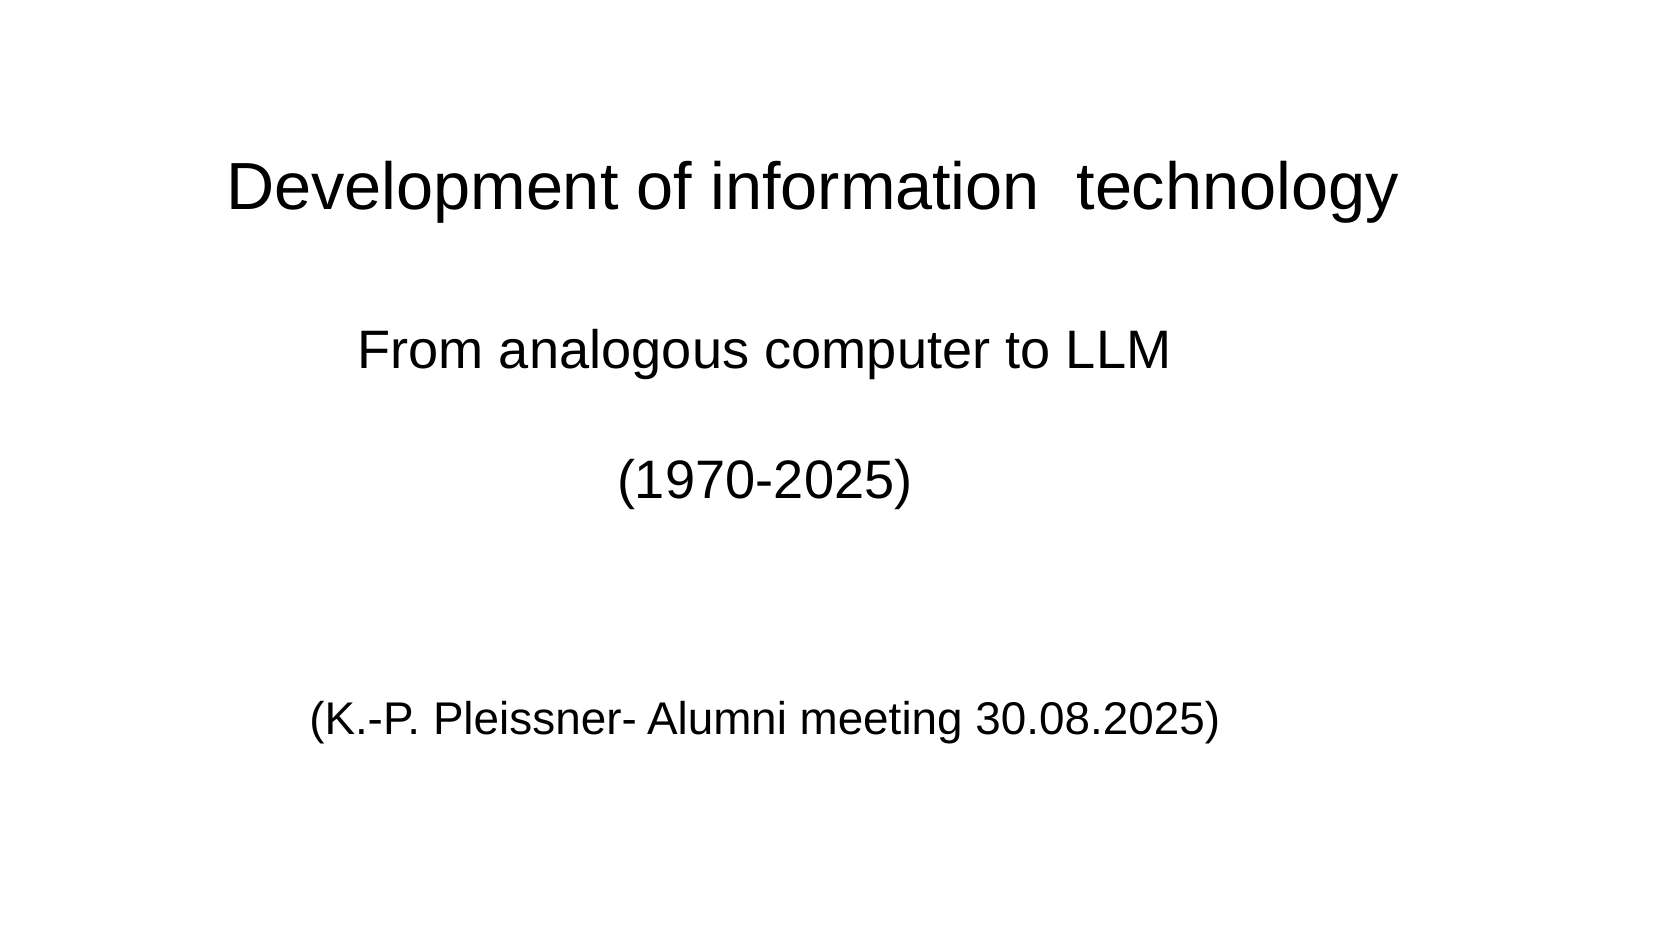

Development of information technology
From analogous computer to LLM
(1970-2025)
(K.-P. Pleissner- Alumni meeting 30.08.2025)